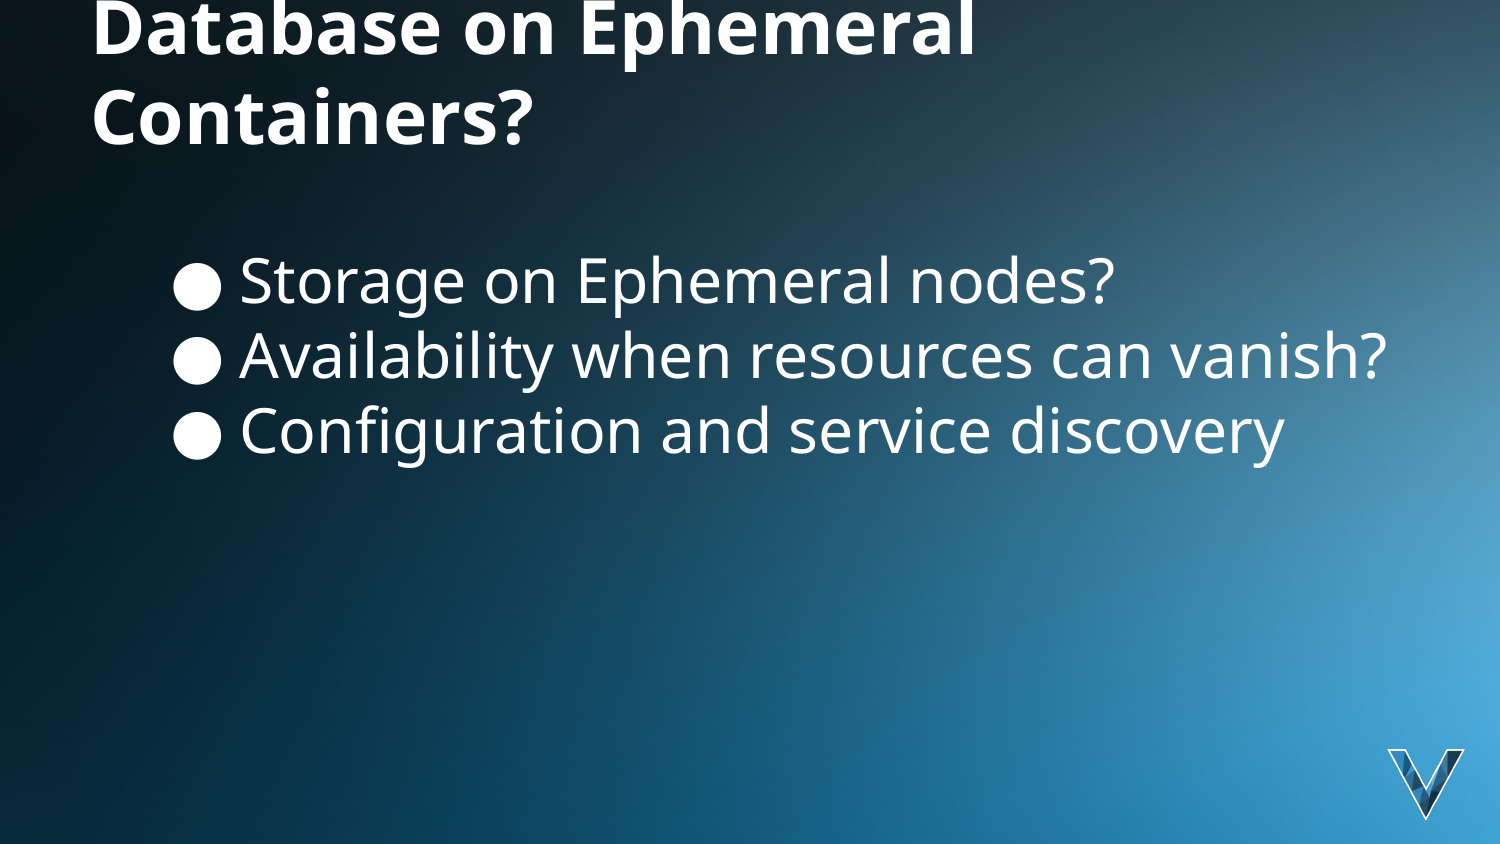

# Database on Ephemeral Containers?
Storage on Ephemeral nodes?
Availability when resources can vanish?
Configuration and service discovery